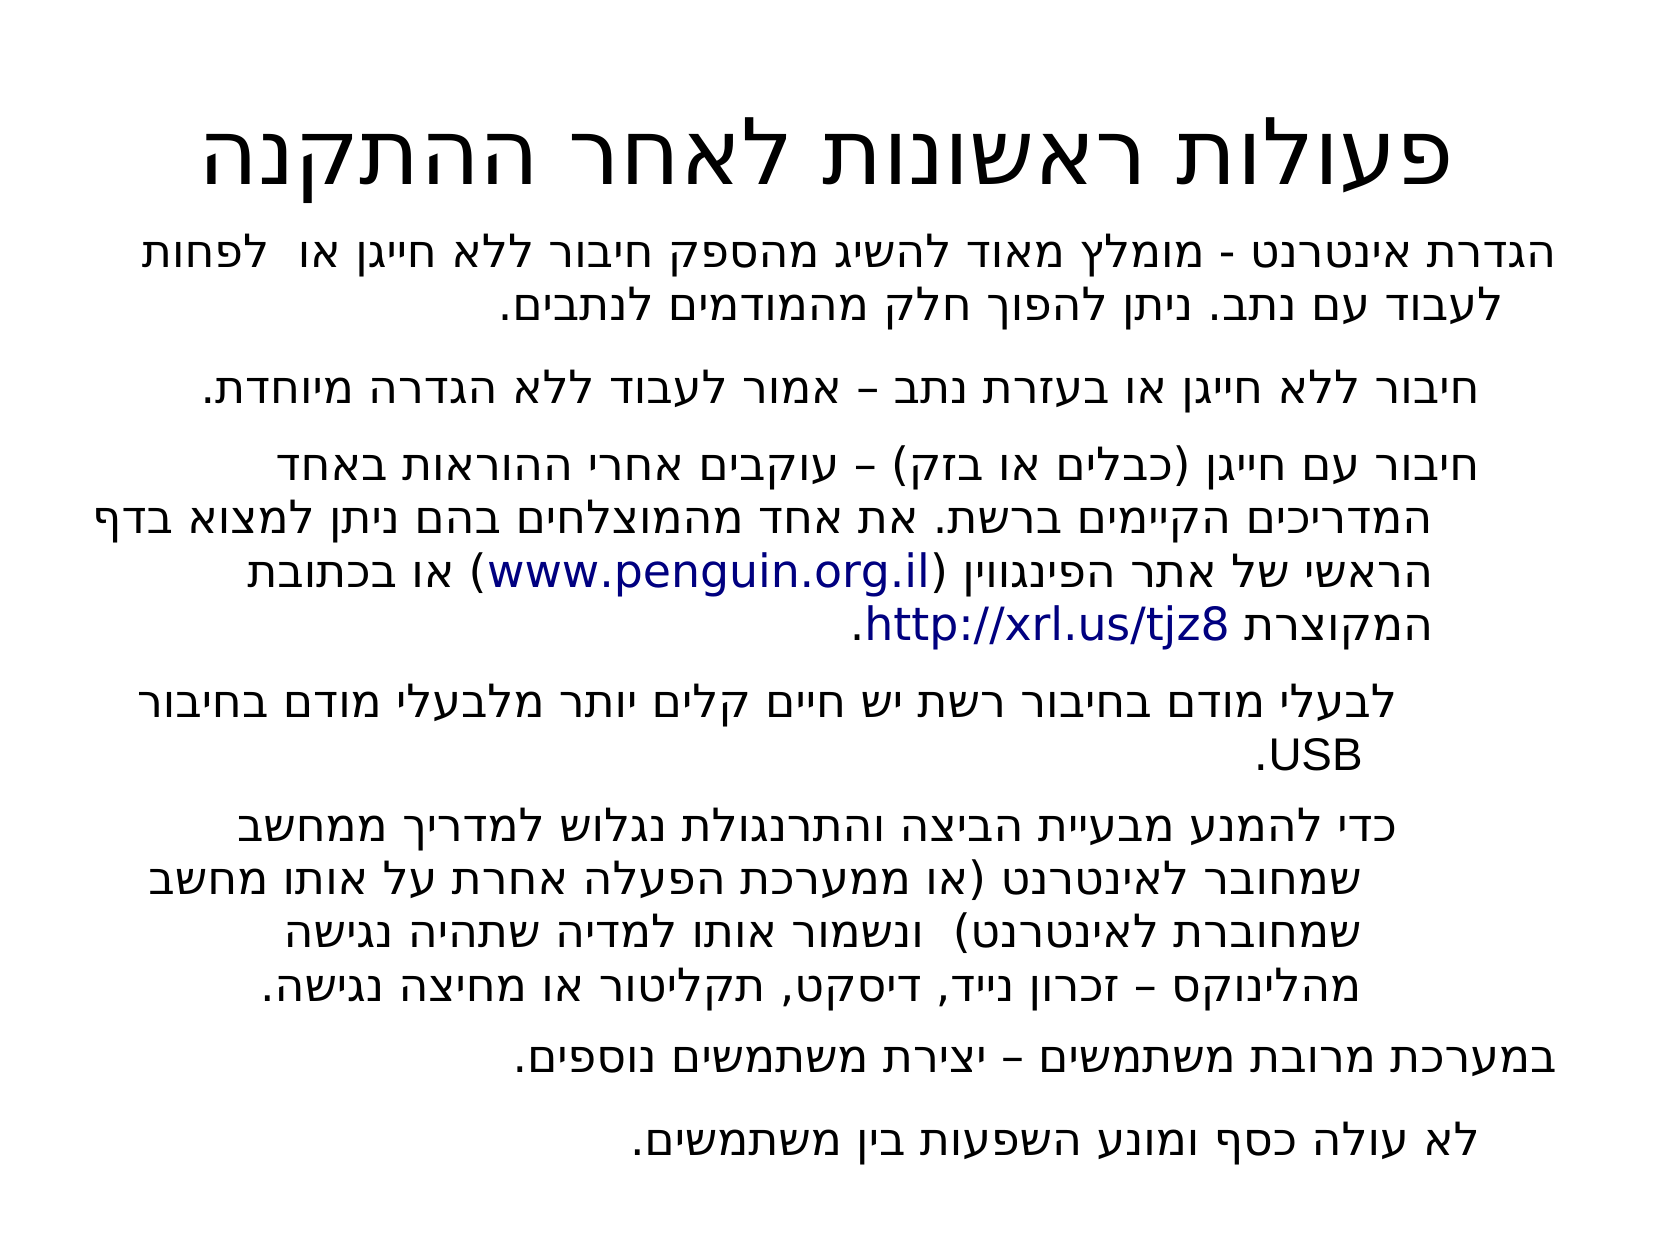

# פעולות ראשונות לאחר ההתקנה
הגדרת אינטרנט - מומלץ מאוד להשיג מהספק חיבור ללא חייגן או לפחות לעבוד עם נתב. ניתן להפוך חלק מהמודמים לנתבים.
חיבור ללא חייגן או בעזרת נתב – אמור לעבוד ללא הגדרה מיוחדת.
חיבור עם חייגן (כבלים או בזק) – עוקבים אחרי ההוראות באחד המדריכים הקיימים ברשת. את אחד מהמוצלחים בהם ניתן למצוא בדף הראשי של אתר הפינגווין (www.penguin.org.il) או בכתובת המקוצרת http://xrl.us/tjz8.
לבעלי מודם בחיבור רשת יש חיים קלים יותר מלבעלי מודם בחיבור USB.
כדי להמנע מבעיית הביצה והתרנגולת נגלוש למדריך ממחשב שמחובר לאינטרנט (או ממערכת הפעלה אחרת על אותו מחשב שמחוברת לאינטרנט) ונשמור אותו למדיה שתהיה נגישה מהלינוקס – זכרון נייד, דיסקט, תקליטור או מחיצה נגישה.
במערכת מרובת משתמשים – יצירת משתמשים נוספים.
לא עולה כסף ומונע השפעות בין משתמשים.